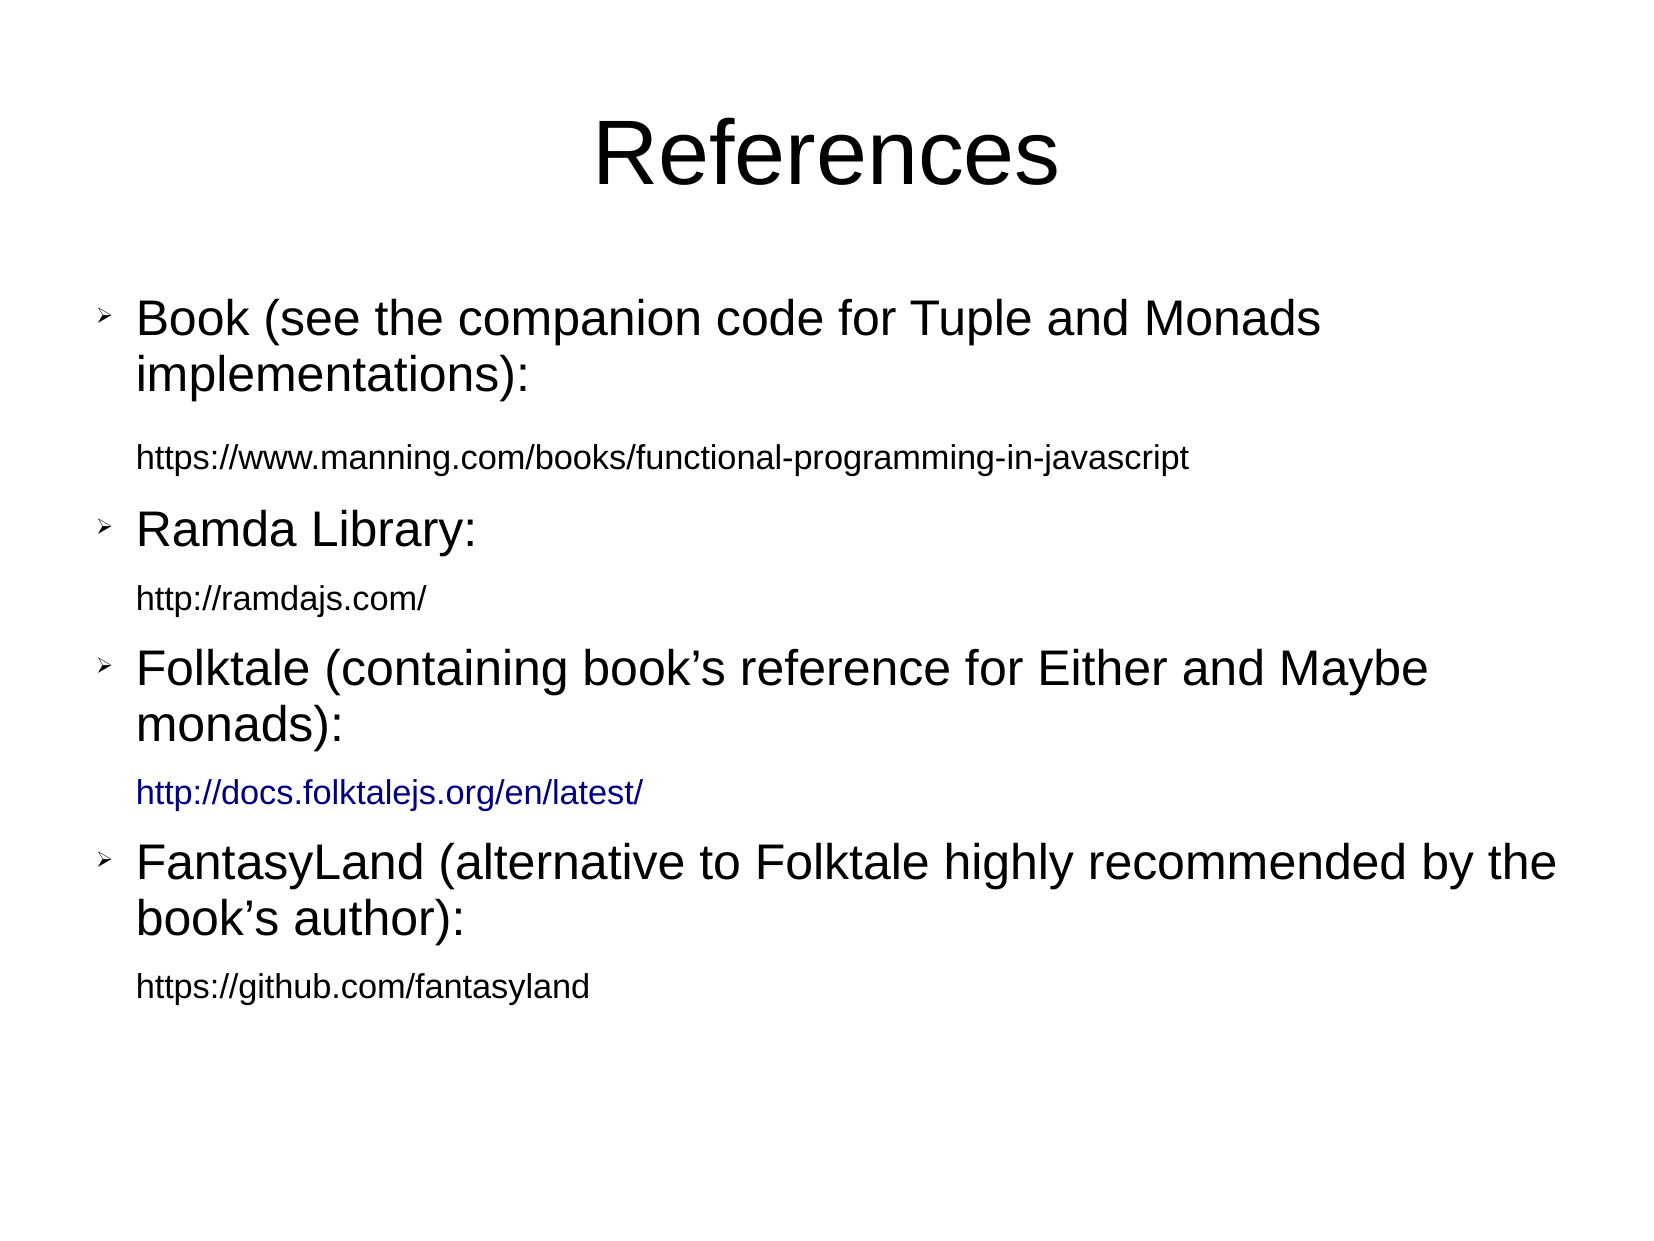

# References
Book (see the companion code for Tuple and Monads implementations):
https://www.manning.com/books/functional-programming-in-javascript
Ramda Library:
http://ramdajs.com/
Folktale (containing book’s reference for Either and Maybe monads):
http://docs.folktalejs.org/en/latest/
FantasyLand (alternative to Folktale highly recommended by the book’s author):
https://github.com/fantasyland